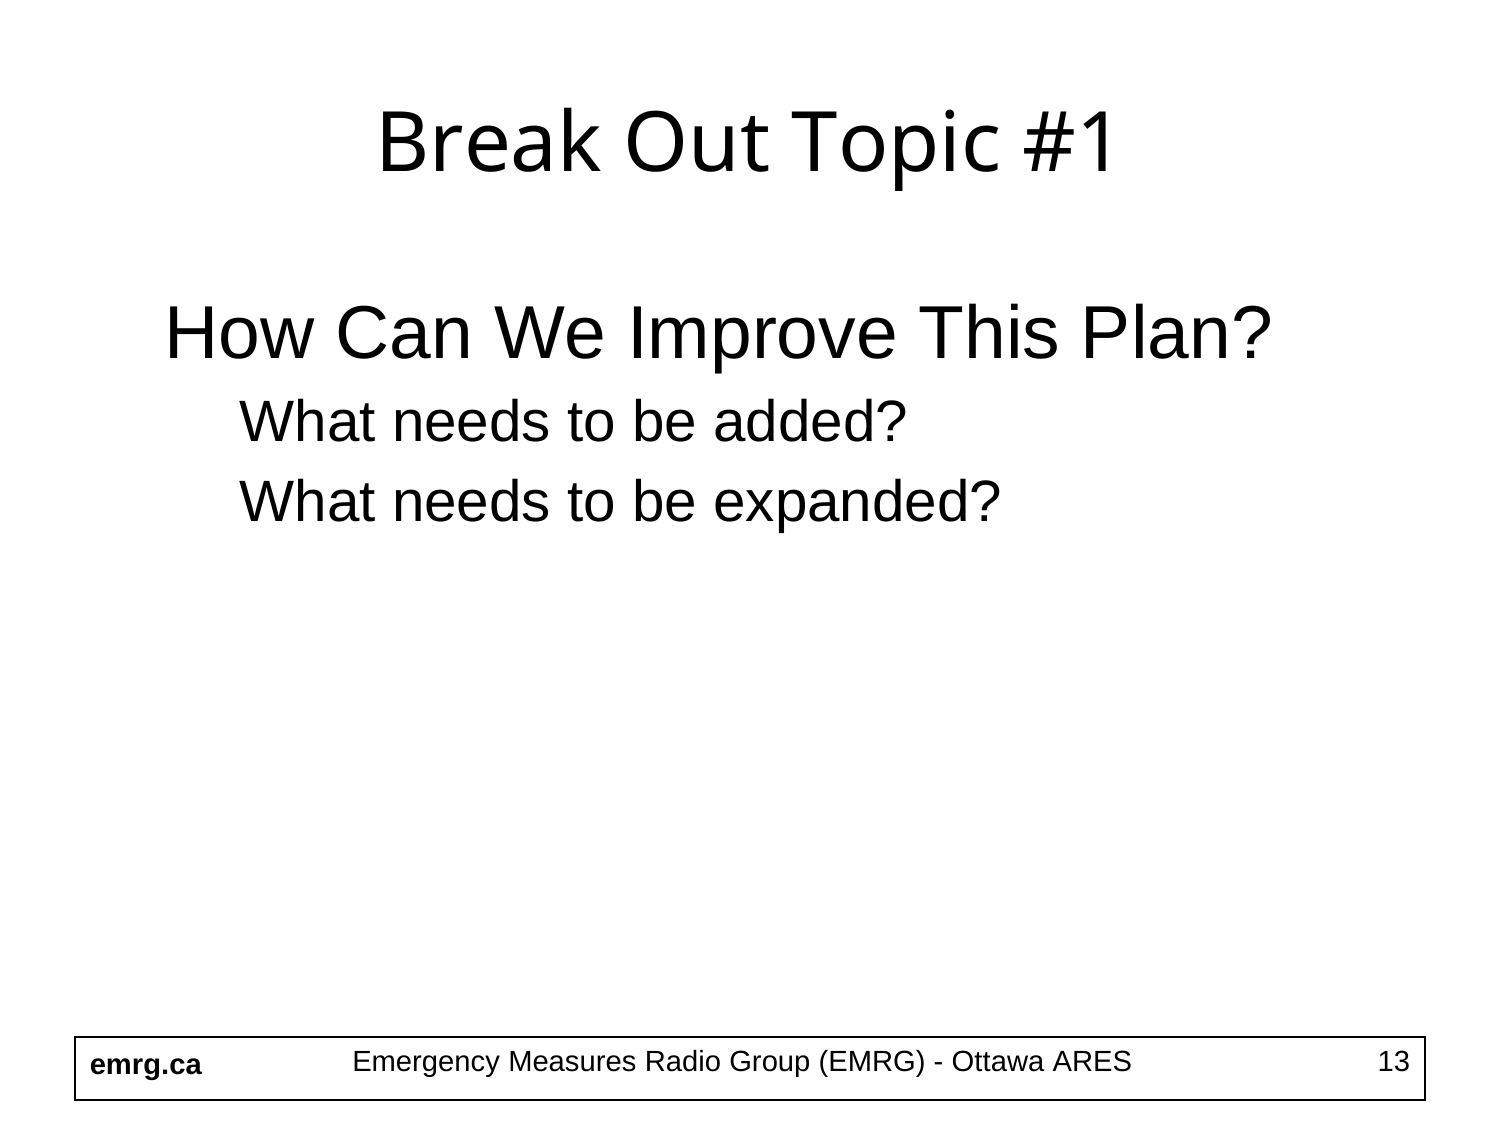

# Break Out Topic #1
How Can We Improve This Plan?
What needs to be added?
What needs to be expanded?
Emergency Measures Radio Group (EMRG) - Ottawa ARES
13